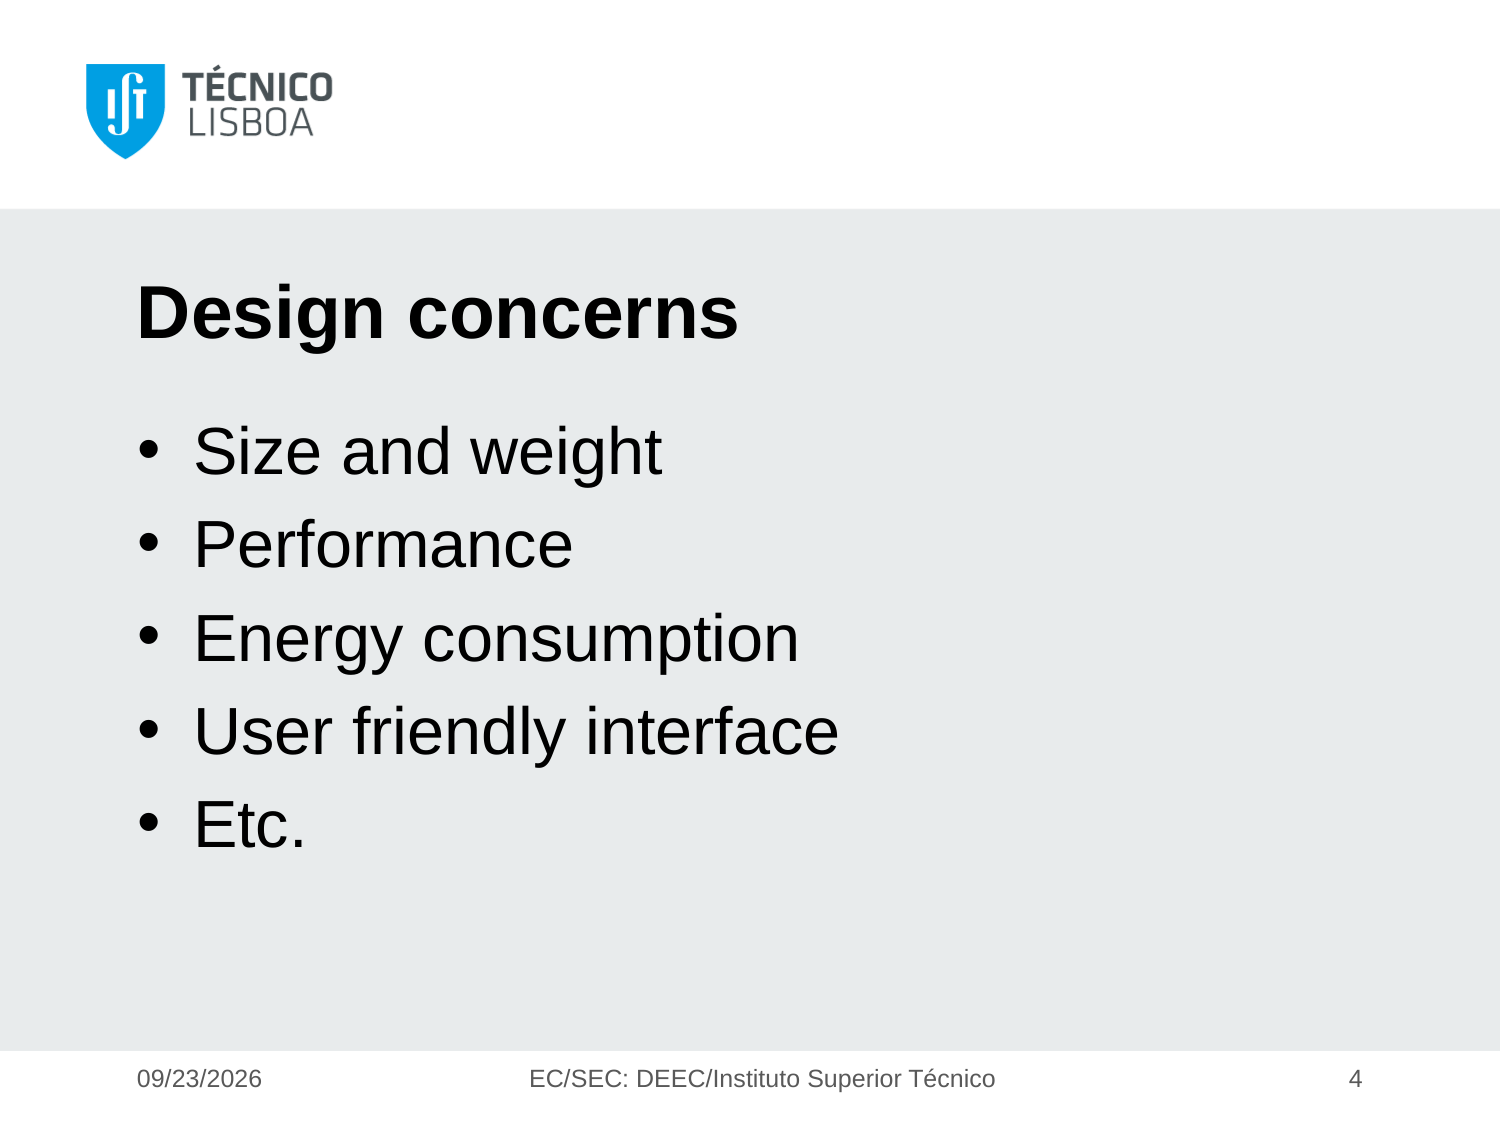

# Design concerns
Size and weight
Performance
Energy consumption
User friendly interface
Etc.
EC/SEC: DEEC/Instituto Superior Técnico